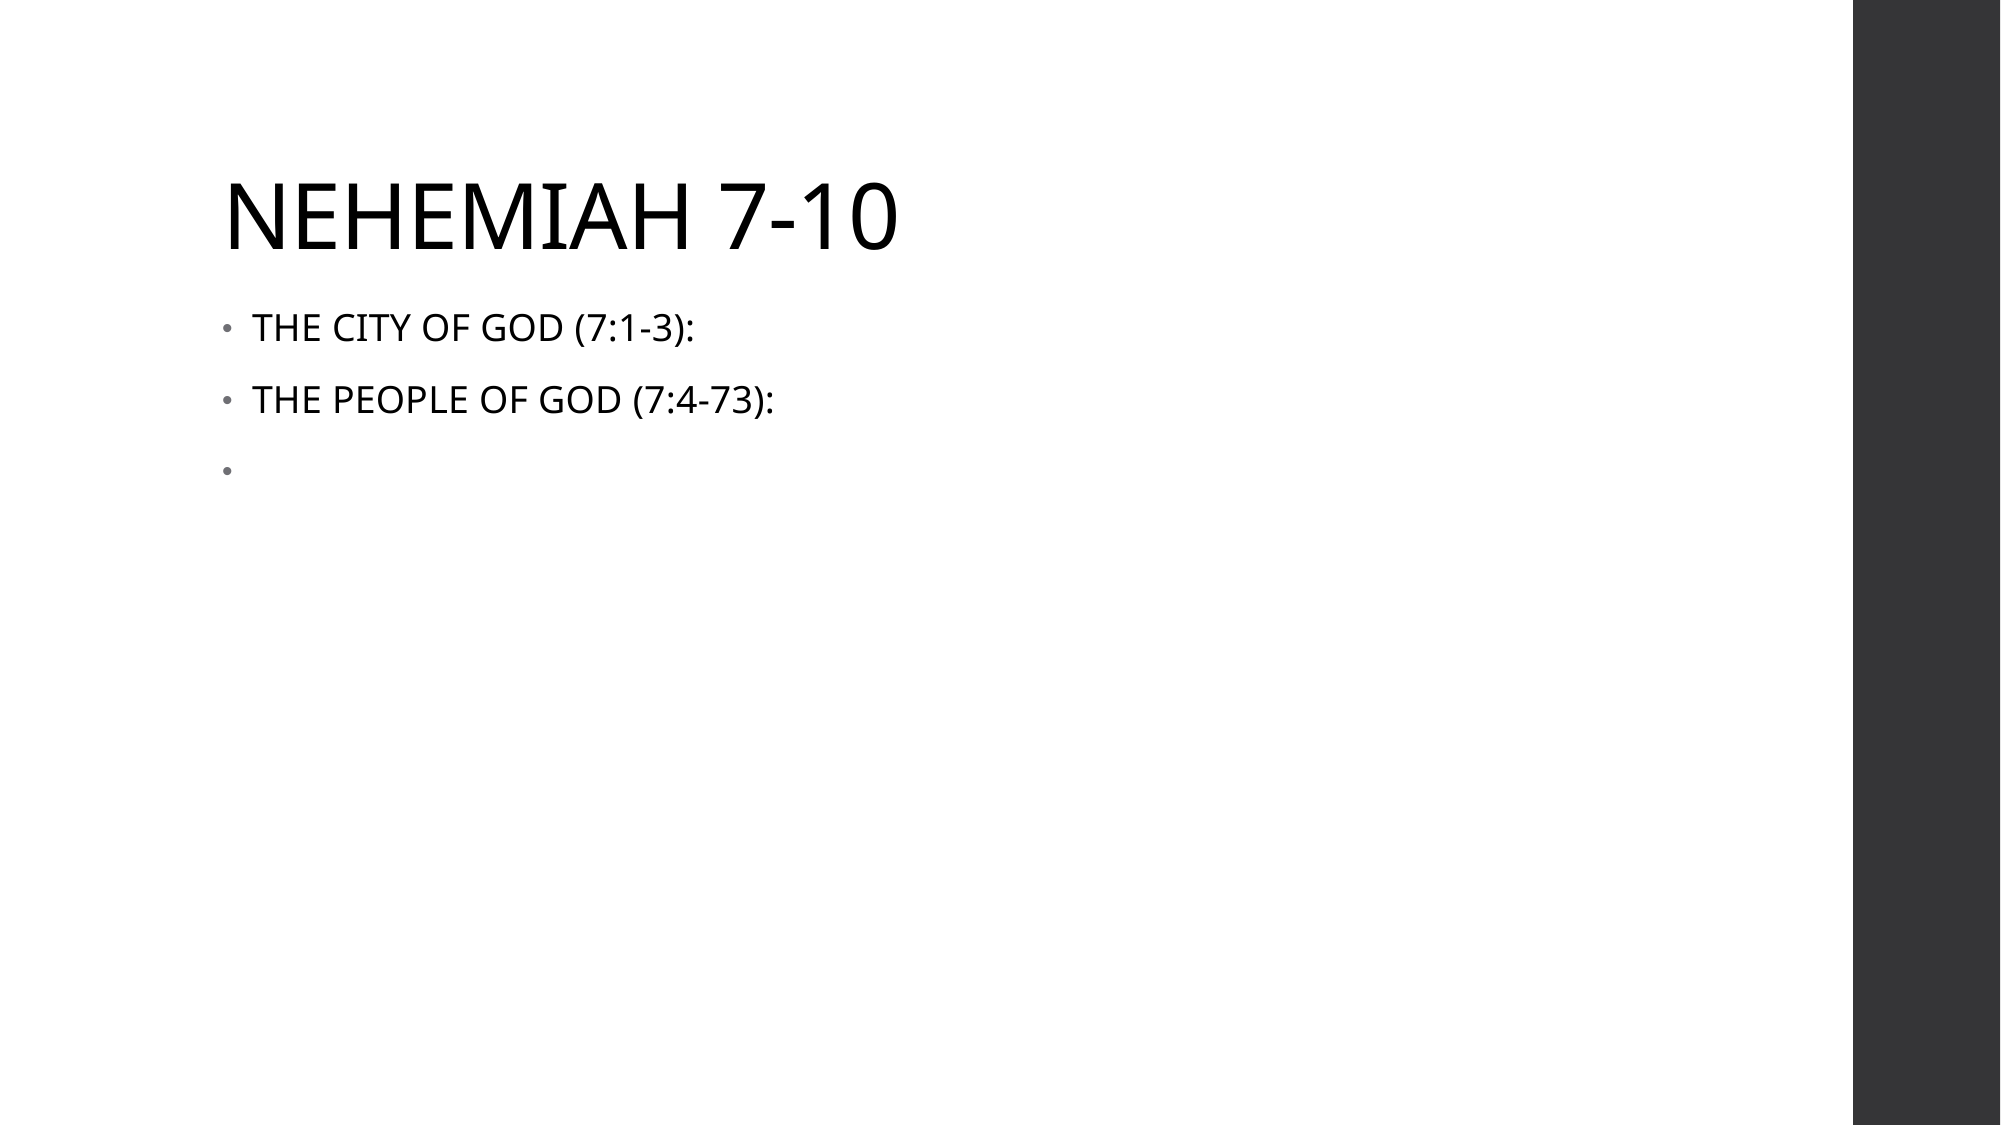

# NEHEMIAH 7-10
THE CITY OF GOD (7:1-3):
THE PEOPLE OF GOD (7:4-73):